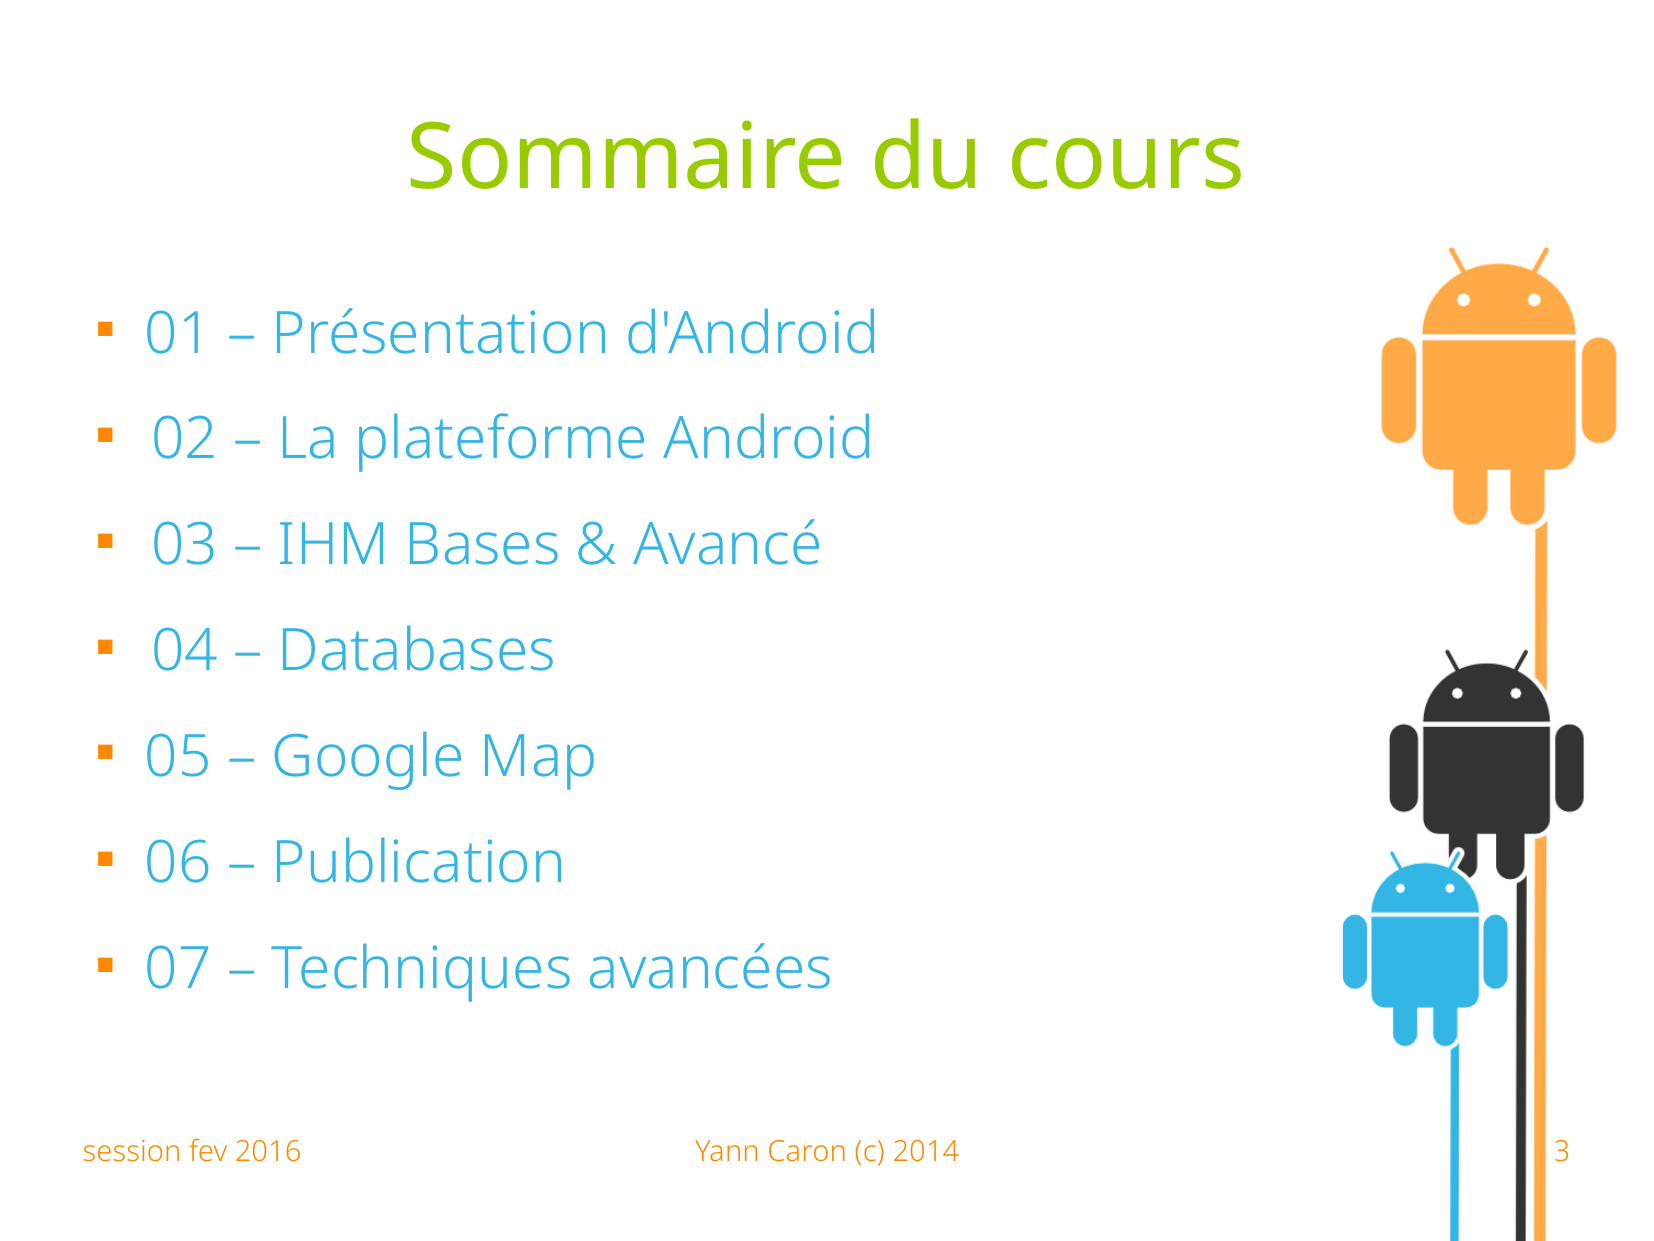

# Sommaire du cours
01 – Présentation d'Android
02 – La plateforme Android
03 – IHM Bases & Avancé
04 – Databases
05 – Google Map
06 – Publication
07 – Techniques avancées
session fev 2016
Yann Caron (c) 2014
3